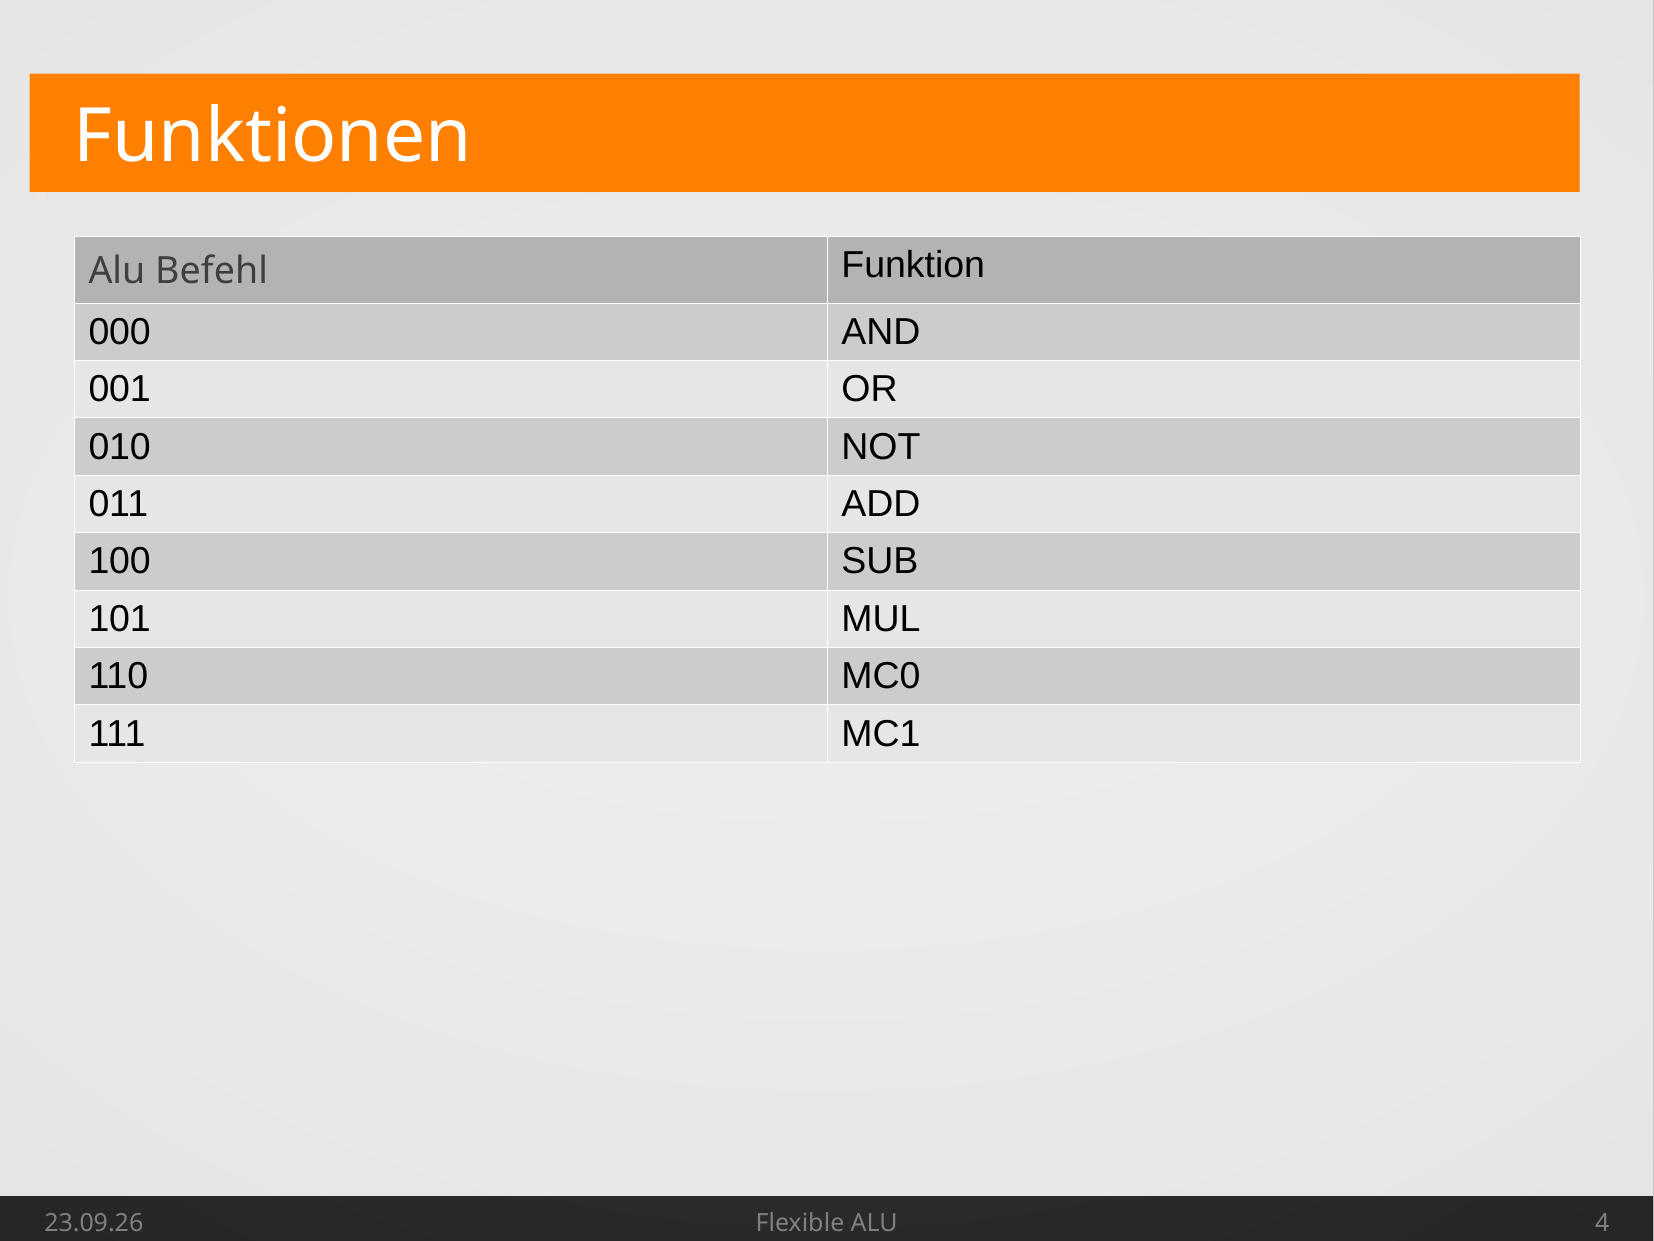

# Funktionen
| Alu Befehl | Funktion |
| --- | --- |
| 000 | AND |
| 001 | OR |
| 010 | NOT |
| 011 | ADD |
| 100 | SUB |
| 101 | MUL |
| 110 | MC0 |
| 111 | MC1 |
Flexible ALU
4